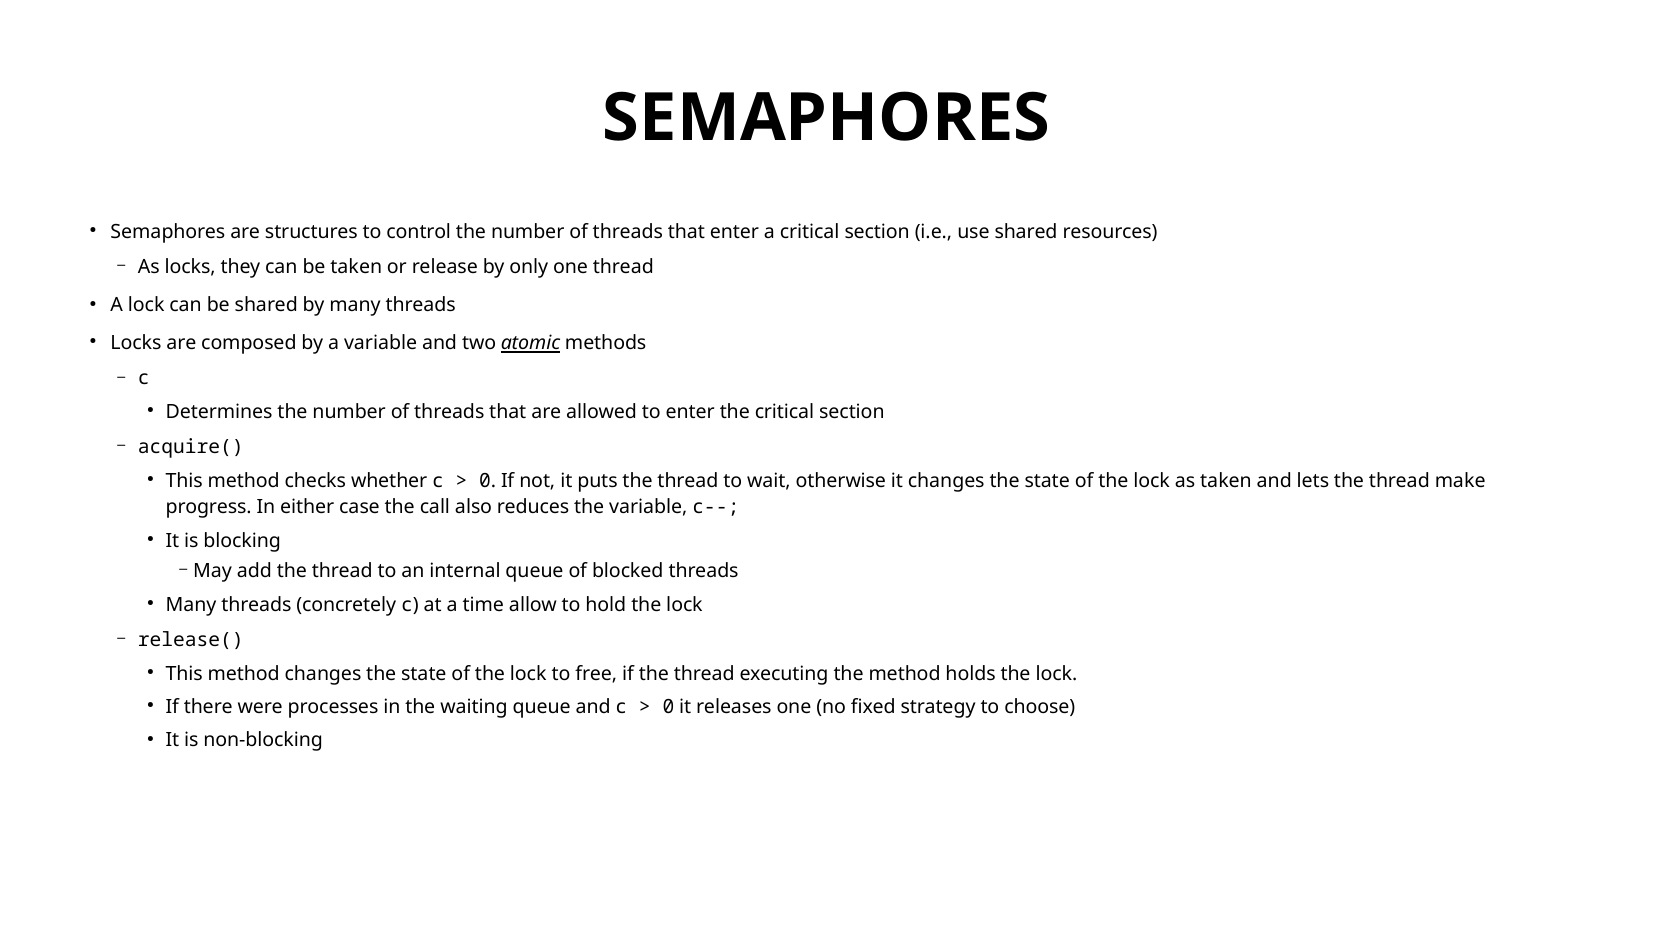

# SEMAPHORES
Semaphores are structures to control the number of threads that enter a critical section (i.e., use shared resources)
As locks, they can be taken or release by only one thread
A lock can be shared by many threads
Locks are composed by a variable and two atomic methods
c
Determines the number of threads that are allowed to enter the critical section
acquire()
This method checks whether c > 0. If not, it puts the thread to wait, otherwise it changes the state of the lock as taken and lets the thread make progress. In either case the call also reduces the variable, c--;
It is blocking
May add the thread to an internal queue of blocked threads
Many threads (concretely c) at a time allow to hold the lock
release()
This method changes the state of the lock to free, if the thread executing the method holds the lock.
If there were processes in the waiting queue and c > 0 it releases one (no fixed strategy to choose)
It is non-blocking